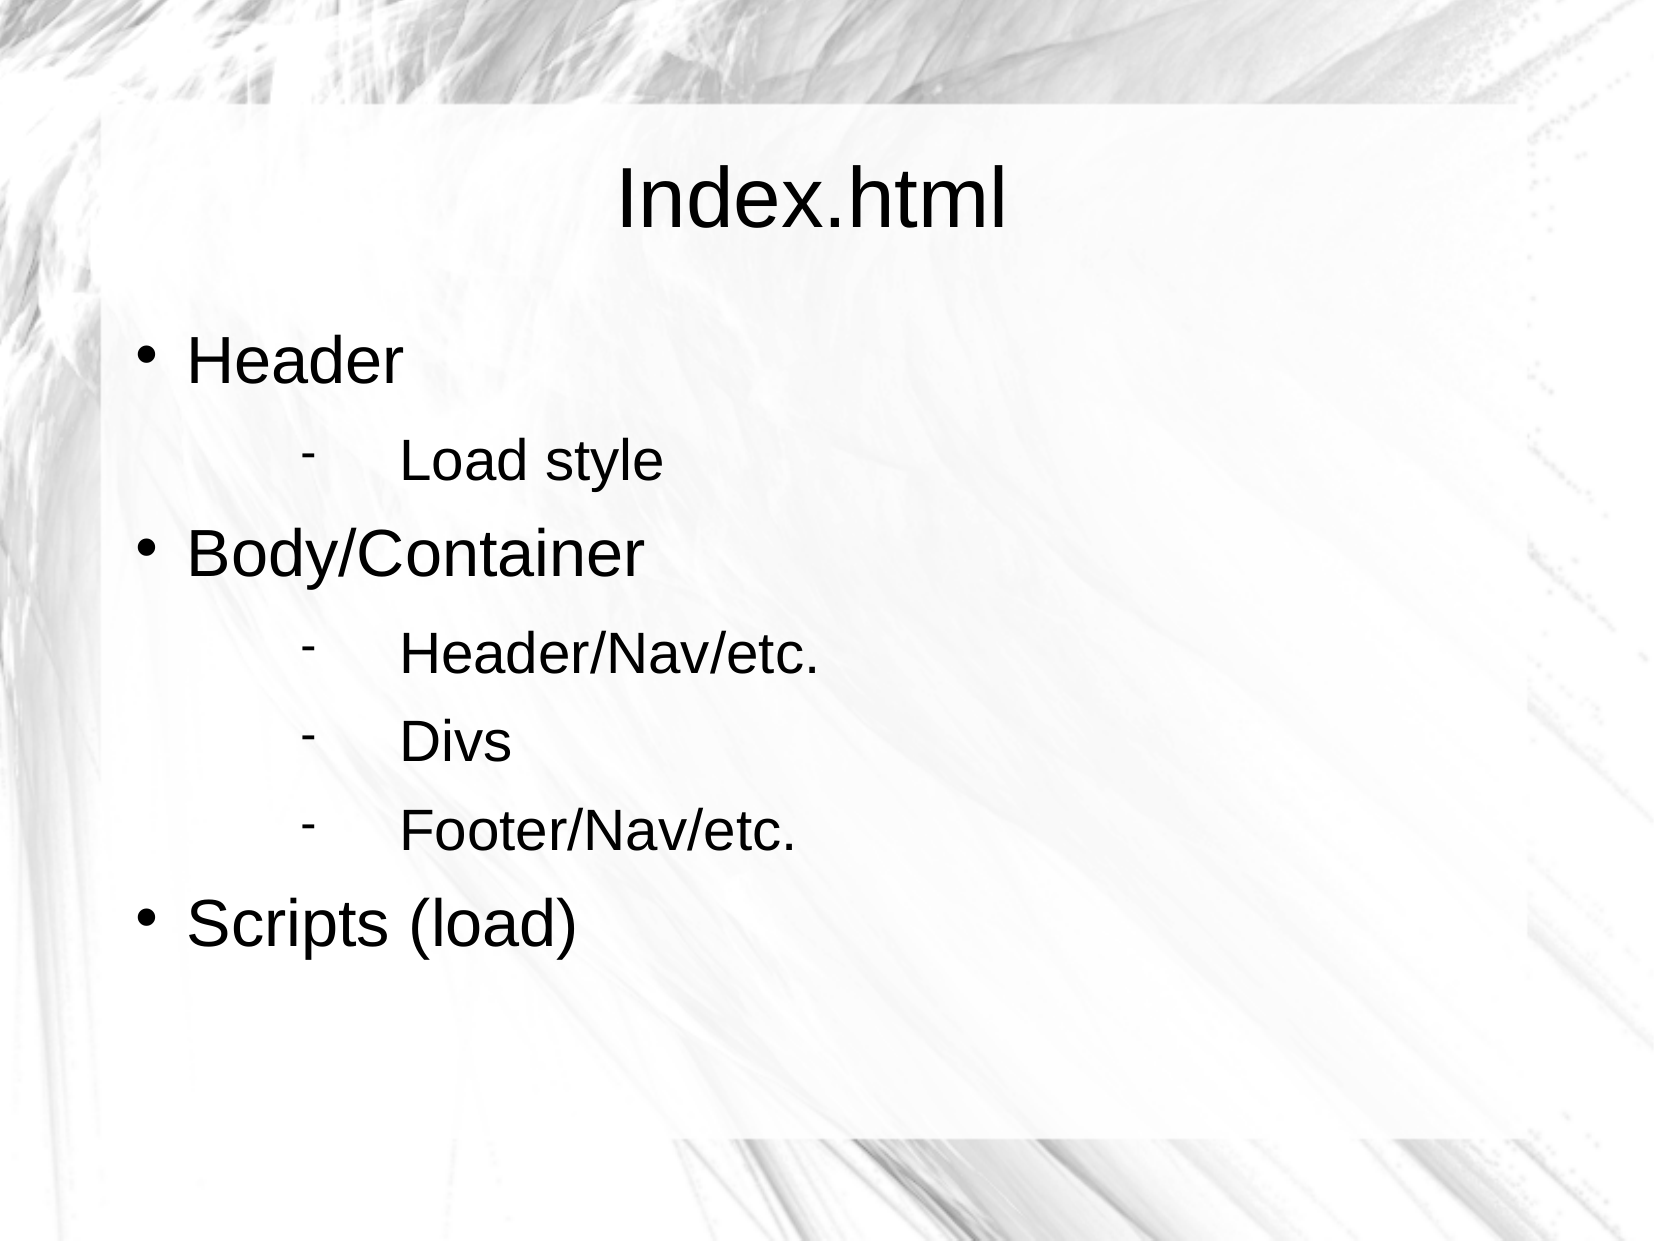

# Index.html
Header
Load style
Body/Container
Header/Nav/etc.
Divs
Footer/Nav/etc.
Scripts (load)